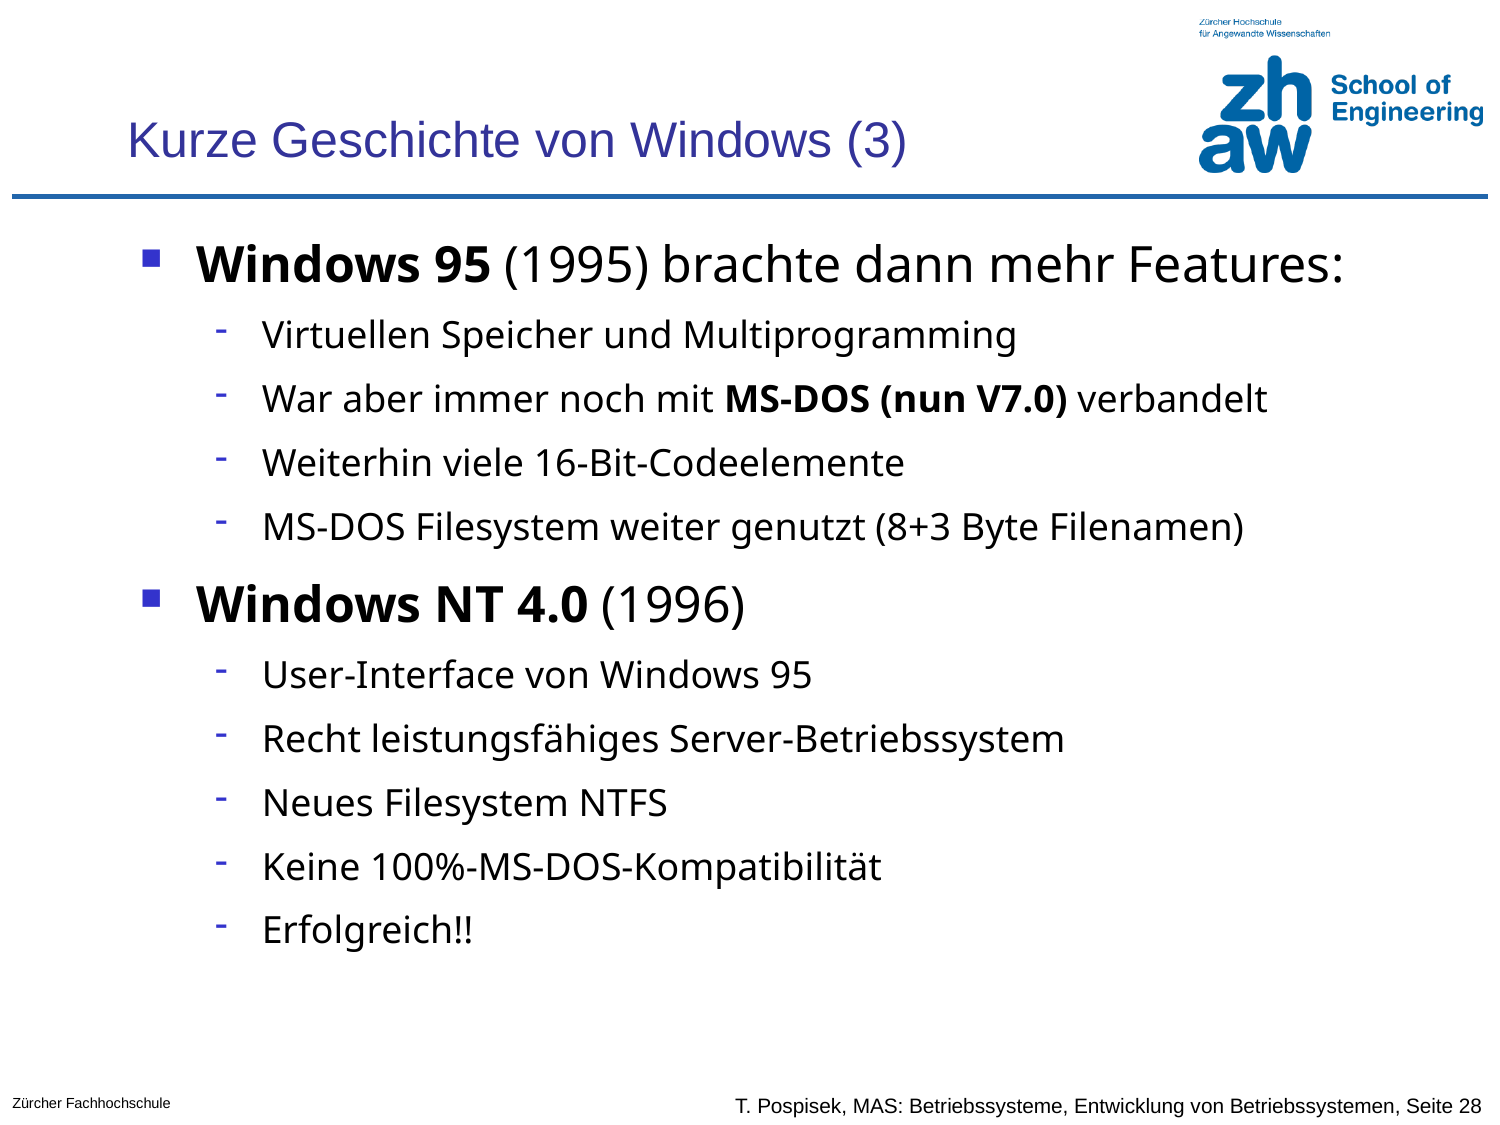

Kurze Geschichte von Windows (3)
# Windows 95 (1995) brachte dann mehr Features:
Virtuellen Speicher und Multiprogramming
War aber immer noch mit MS-DOS (nun V7.0) verbandelt
Weiterhin viele 16-Bit-Codeelemente
MS-DOS Filesystem weiter genutzt (8+3 Byte Filenamen)
Windows NT 4.0 (1996)
User-Interface von Windows 95
Recht leistungsfähiges Server-Betriebssystem
Neues Filesystem NTFS
Keine 100%-MS-DOS-Kompatibilität
Erfolgreich!!